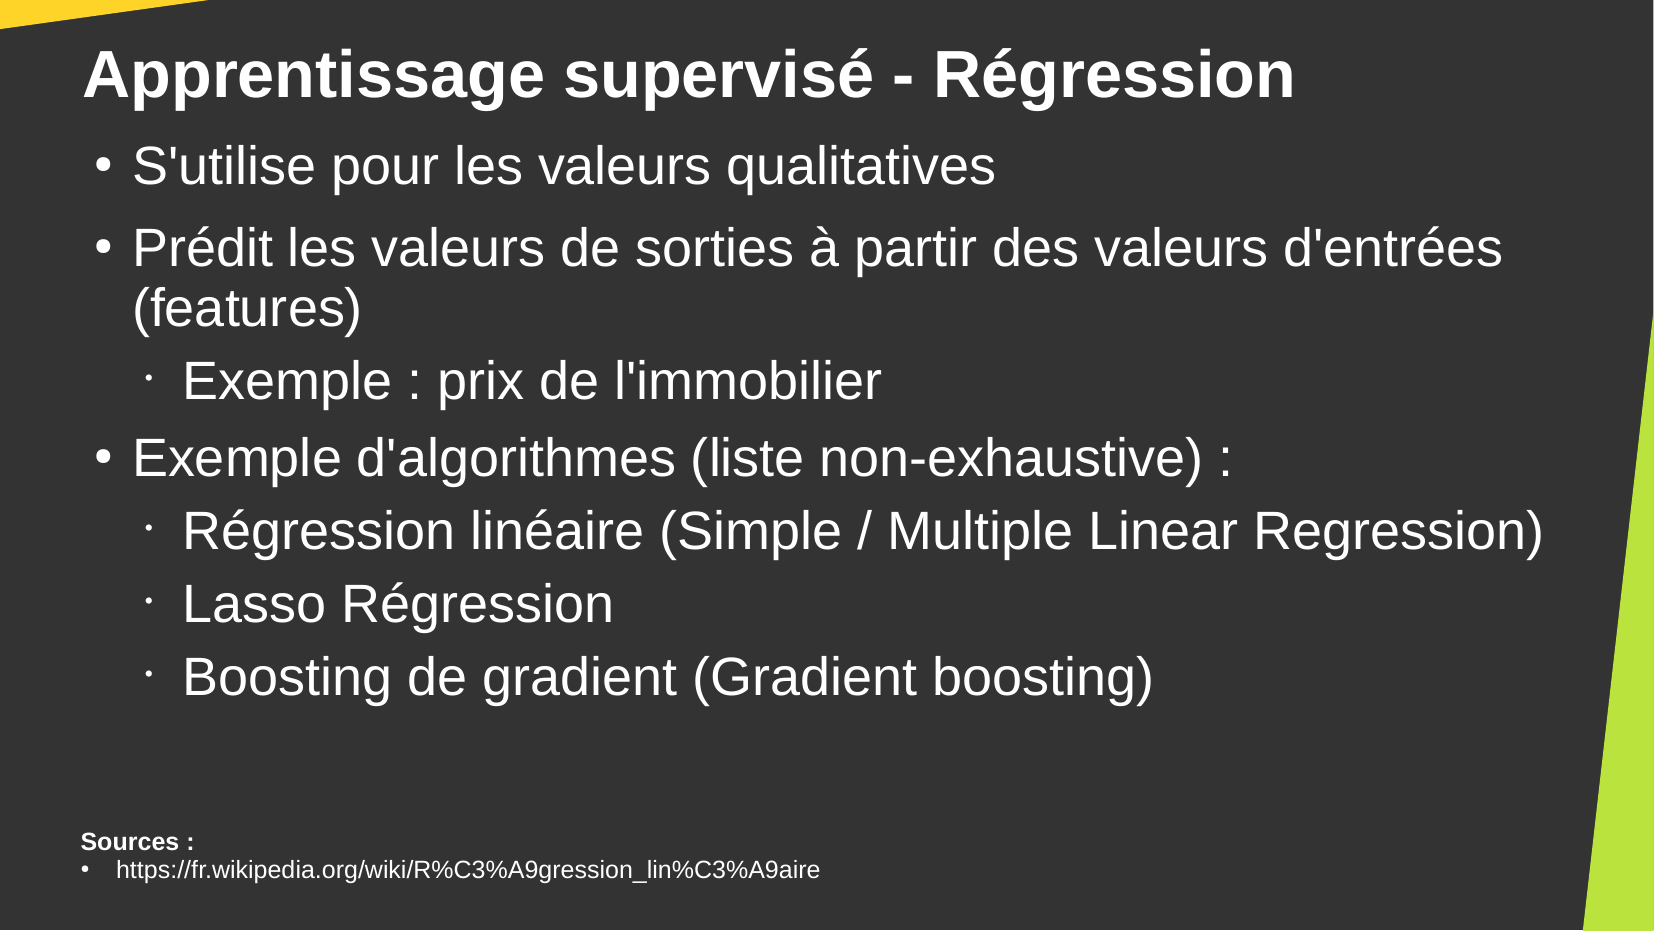

# Apprentissage supervisé - Régression
S'utilise pour les valeurs qualitatives
Prédit les valeurs de sorties à partir des valeurs d'entrées (features)
Exemple : prix de l'immobilier
Exemple d'algorithmes (liste non-exhaustive) :
Régression linéaire (Simple / Multiple Linear Regression)
Lasso Régression
Boosting de gradient (Gradient boosting)
Sources :
https://fr.wikipedia.org/wiki/R%C3%A9gression_lin%C3%A9aire